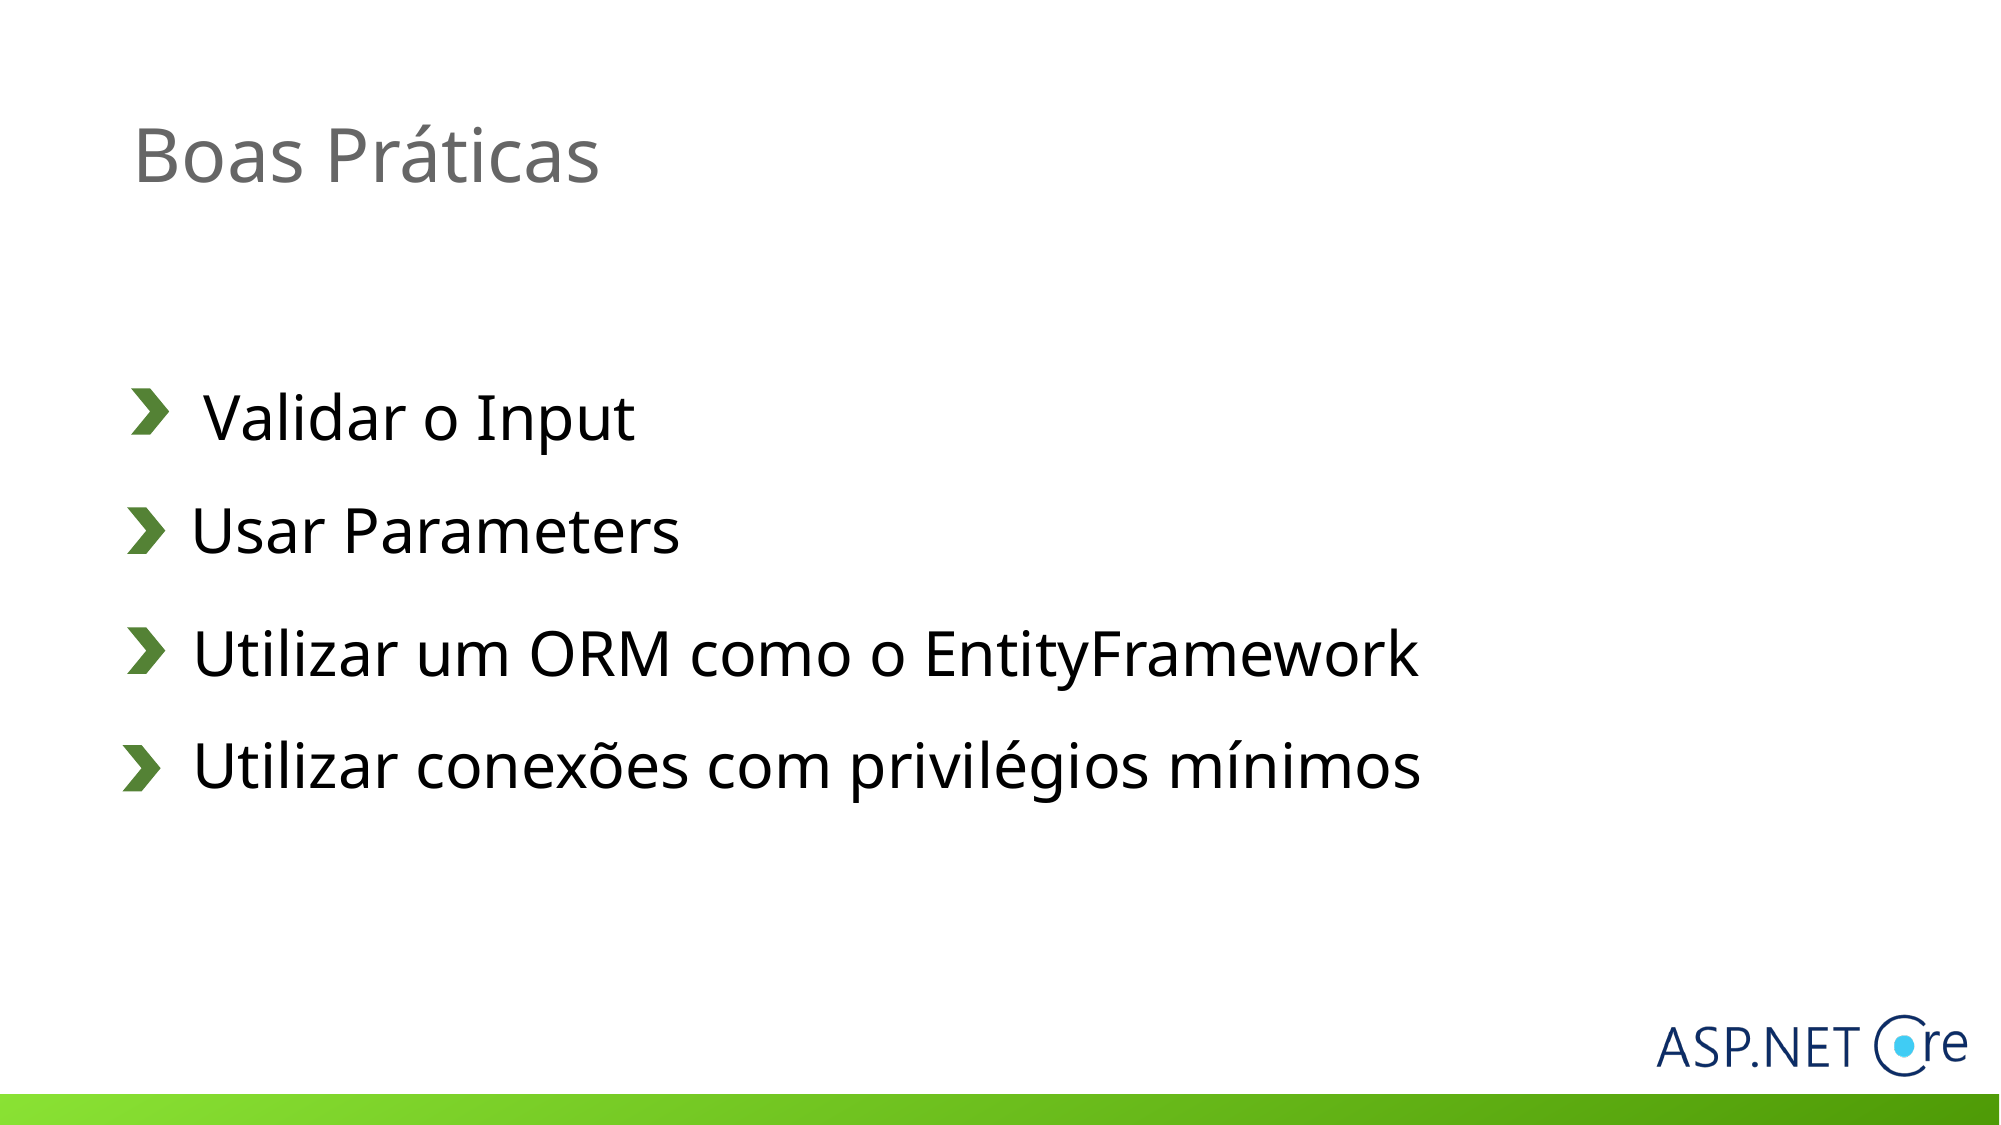

Boas Práticas
Validar o Input
Usar Parameters
Utilizar um ORM como o EntityFramework
Utilizar conexões com privilégios mínimos